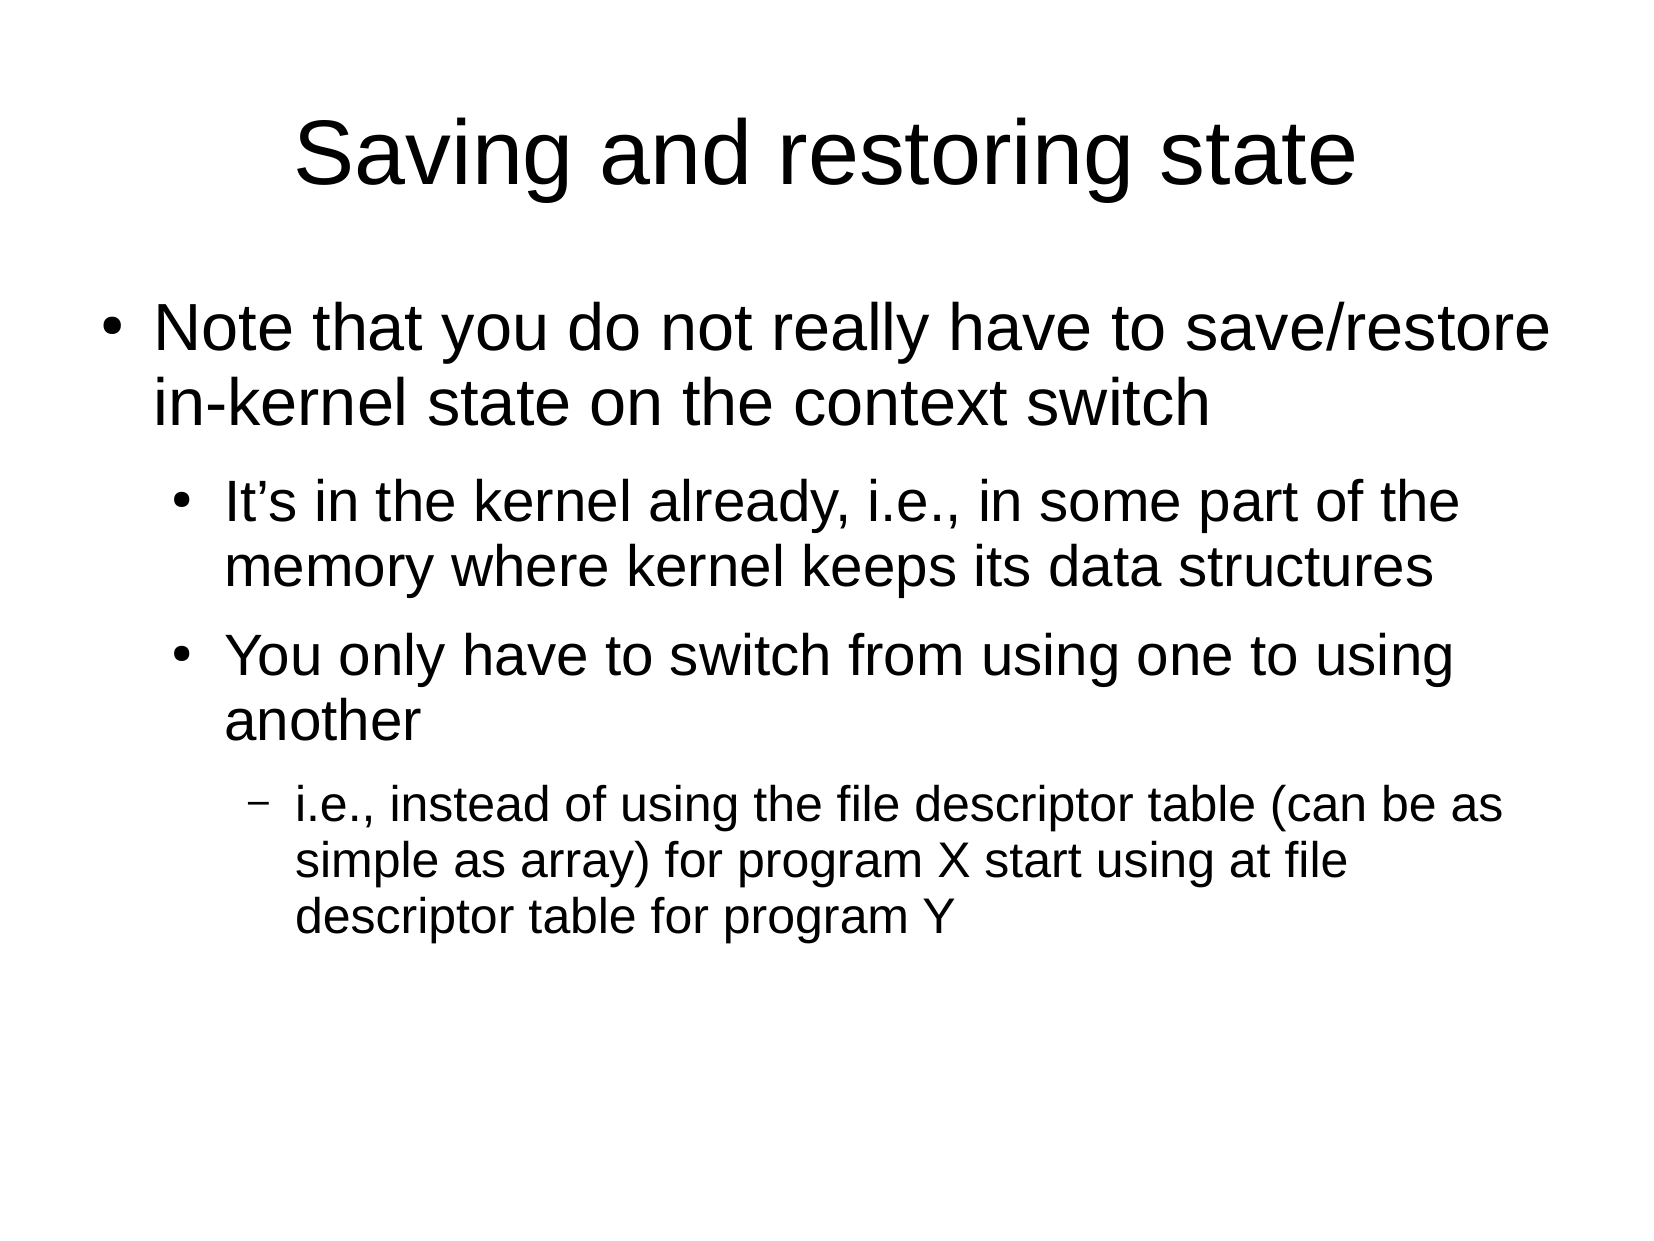

# Saving and restoring state
Note that you do not really have to save/restore in-kernel state on the context switch
It’s in the kernel already, i.e., in some part of the memory where kernel keeps its data structures
You only have to switch from using one to using another
i.e., instead of using the file descriptor table (can be as simple as array) for program X start using at file descriptor table for program Y